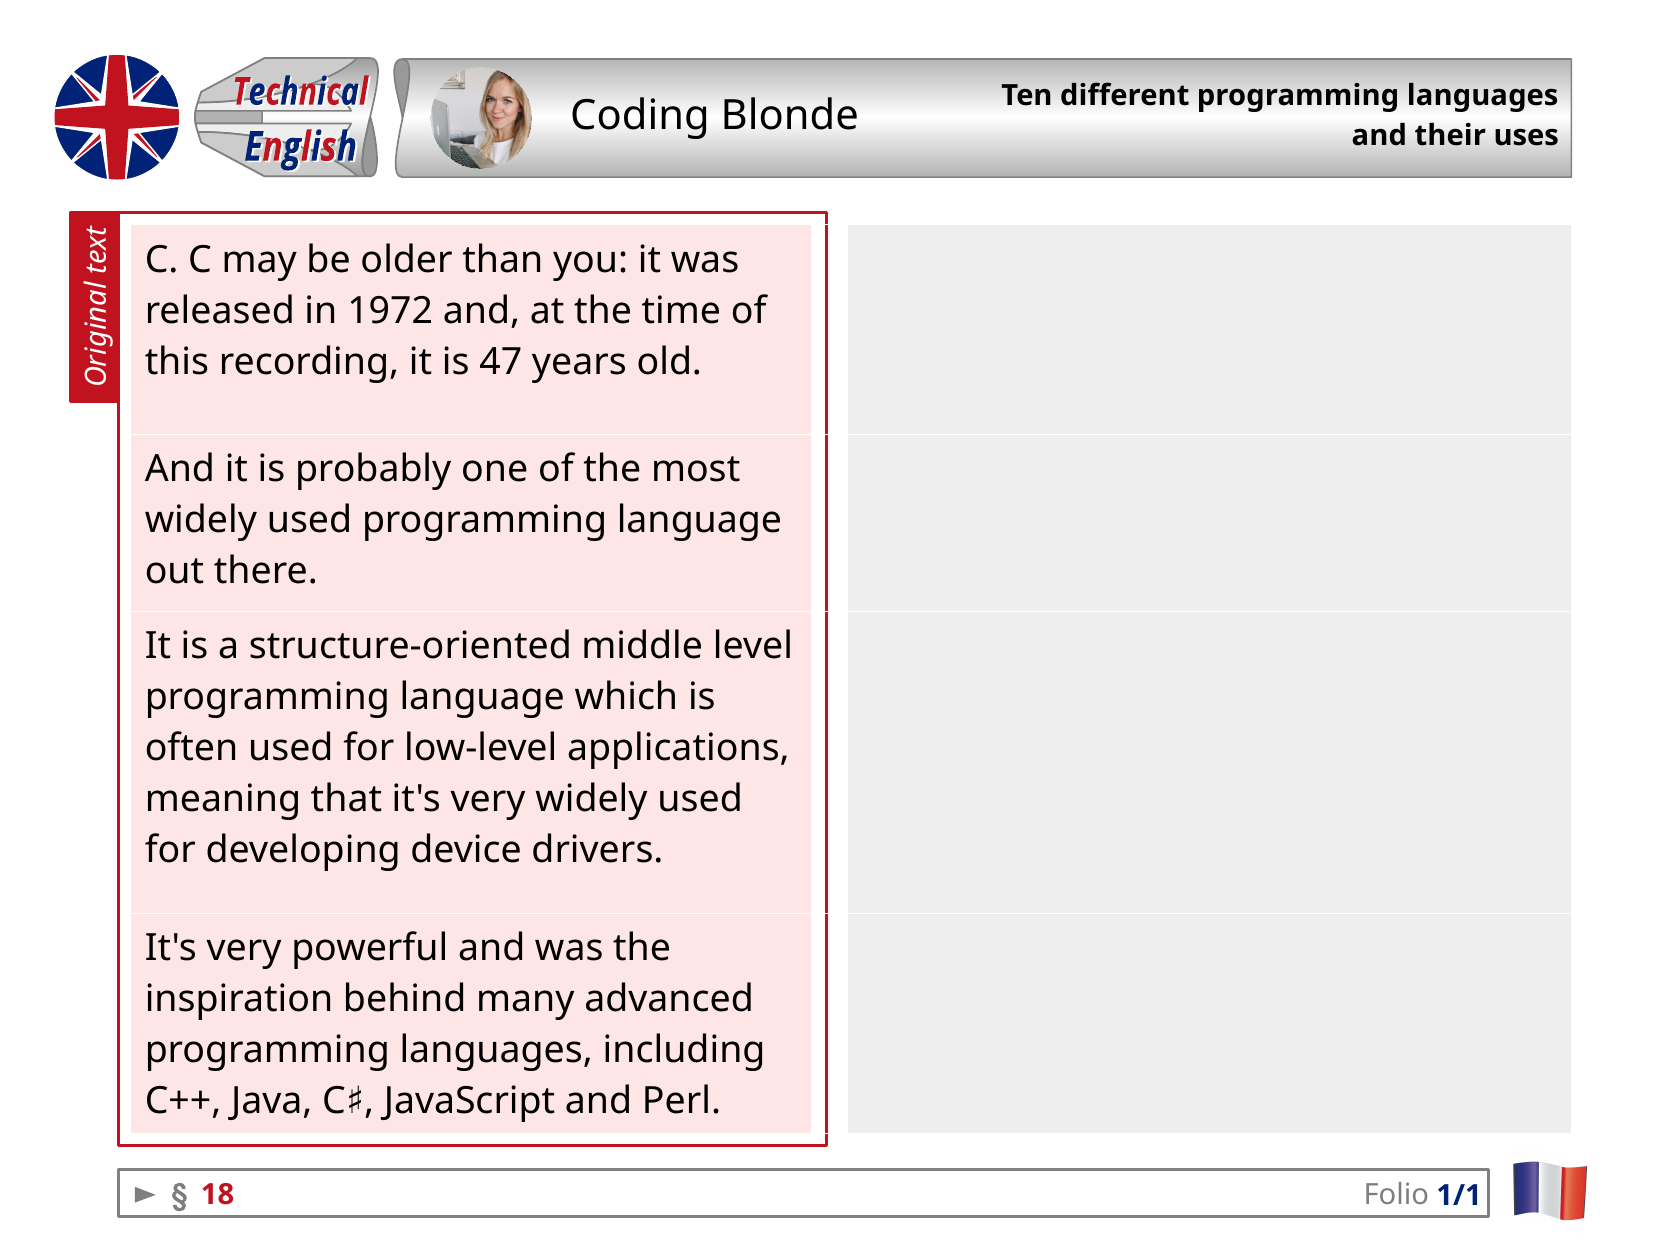

#
| C. C may be older than you: it was released in 1972 and, at the time of this recording, it is 47 years old. | | |
| --- | --- | --- |
| And it is probably one of the most widely used programming language out there. | | |
| It is a structure-oriented middle level programming language which is often used for low-level applications, meaning that it's very widely used for developing device drivers. | | |
| It's very powerful and was the inspiration behind many advanced programming languages, including C++, Java, C♯, JavaScript and Perl. | | |
18
1/1